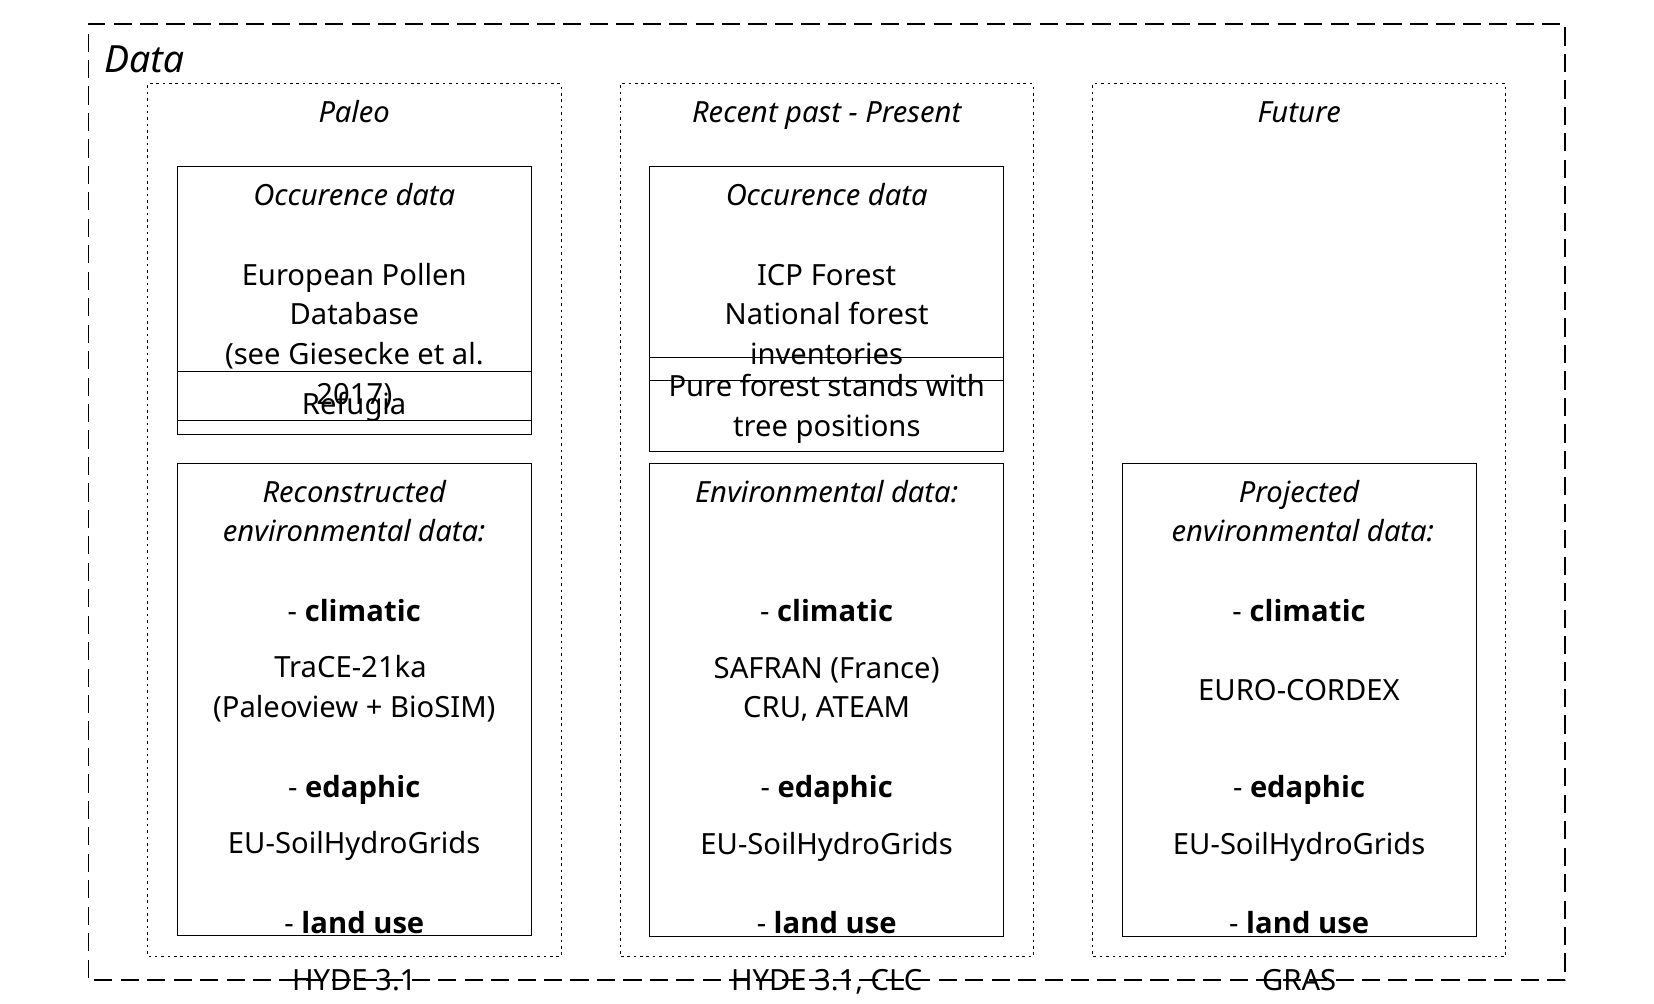

Data
Paleo
Recent past - Present
Future
Occurence data
European Pollen Database
(see Giesecke et al. 2017)
Occurence data
ICP Forest
National forest inventories
Pure forest stands with tree positions
Refugia
Reconstructed environmental data:
- climatic
TraCE-21ka
(Paleoview + BioSIM)
- edaphic
EU-SoilHydroGrids
- land use
HYDE 3.1
Environmental data:
- climatic
SAFRAN (France)
CRU, ATEAM
- edaphic
EU-SoilHydroGrids
- land use
HYDE 3.1, CLC
Projected
 environmental data:
- climatic
EURO-CORDEX
- edaphic
EU-SoilHydroGrids
- land use
GRAS